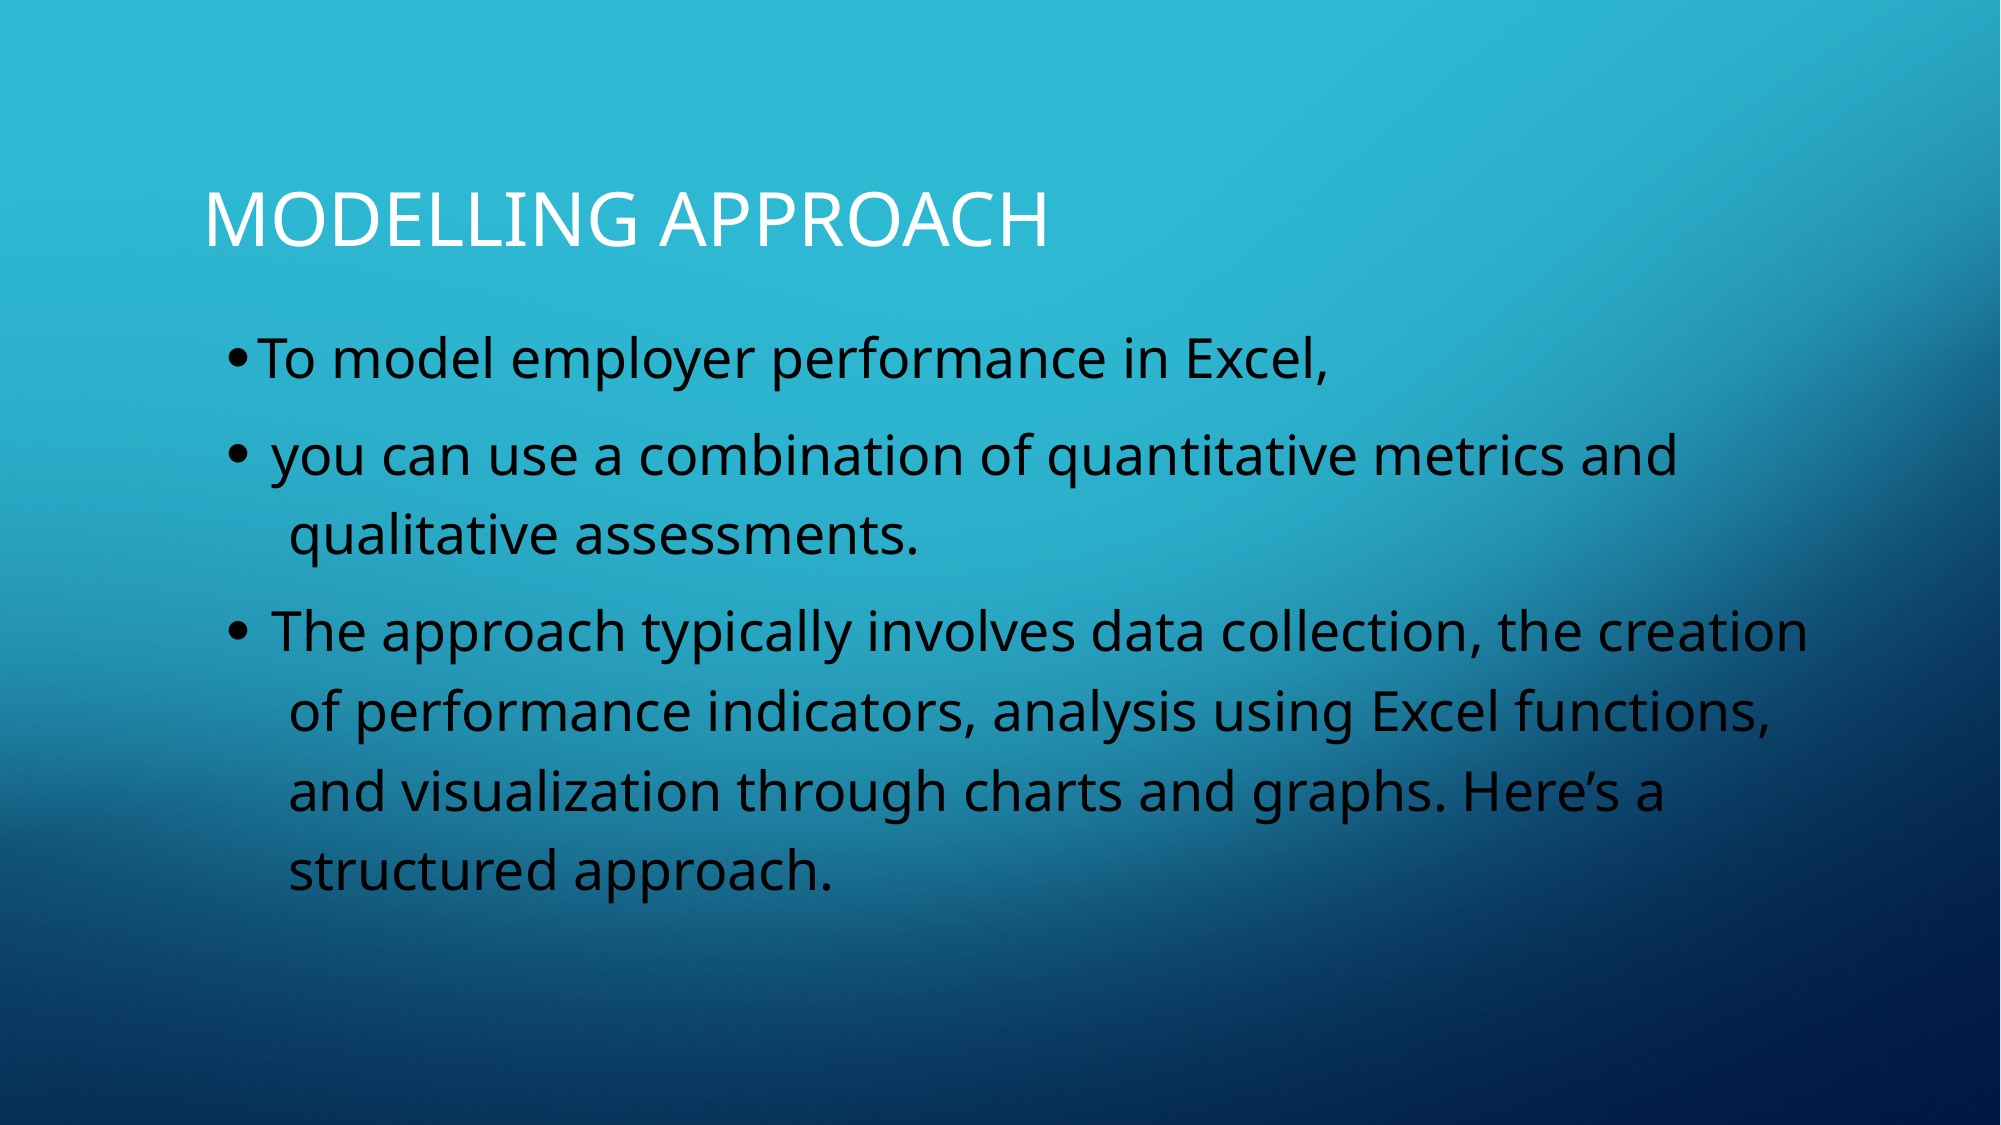

# MODELLING APPROACH
To model employer performance in Excel,
 you can use a combination of quantitative metrics and qualitative assessments.
 The approach typically involves data collection, the creation of performance indicators, analysis using Excel functions, and visualization through charts and graphs. Here’s a structured approach.